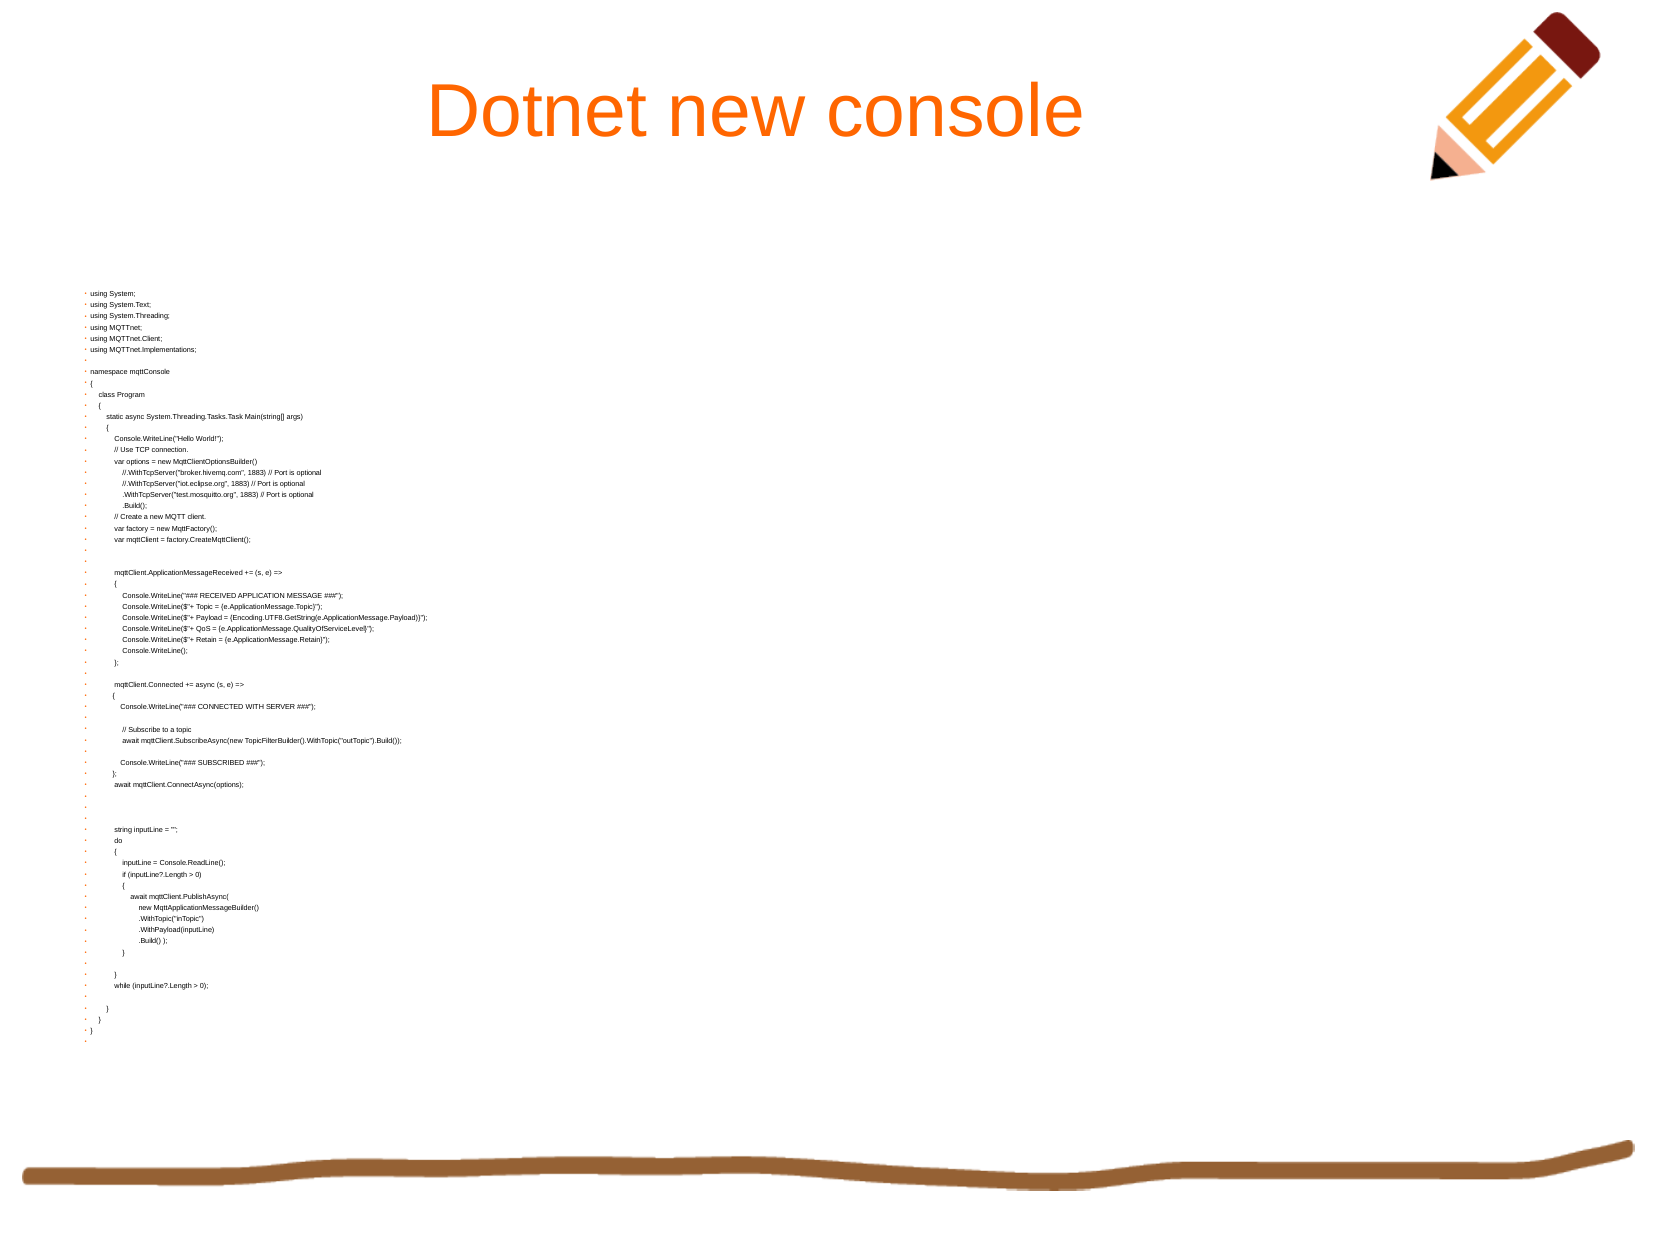

# Dotnet new console
using System;
using System.Text;
using System.Threading;
using MQTTnet;
using MQTTnet.Client;
using MQTTnet.Implementations;
namespace mqttConsole
{
 class Program
 {
 static async System.Threading.Tasks.Task Main(string[] args)
 {
 Console.WriteLine("Hello World!");
 // Use TCP connection.
 var options = new MqttClientOptionsBuilder()
 //.WithTcpServer("broker.hivemq.com", 1883) // Port is optional
 //.WithTcpServer("iot.eclipse.org", 1883) // Port is optional
 .WithTcpServer("test.mosquitto.org", 1883) // Port is optional
 .Build();
 // Create a new MQTT client.
 var factory = new MqttFactory();
 var mqttClient = factory.CreateMqttClient();
 mqttClient.ApplicationMessageReceived += (s, e) =>
 {
 Console.WriteLine("### RECEIVED APPLICATION MESSAGE ###");
 Console.WriteLine($"+ Topic = {e.ApplicationMessage.Topic}");
 Console.WriteLine($"+ Payload = {Encoding.UTF8.GetString(e.ApplicationMessage.Payload)}");
 Console.WriteLine($"+ QoS = {e.ApplicationMessage.QualityOfServiceLevel}");
 Console.WriteLine($"+ Retain = {e.ApplicationMessage.Retain}");
 Console.WriteLine();
 };
 mqttClient.Connected += async (s, e) =>
 {
 Console.WriteLine("### CONNECTED WITH SERVER ###");
 // Subscribe to a topic
 await mqttClient.SubscribeAsync(new TopicFilterBuilder().WithTopic("outTopic").Build());
 Console.WriteLine("### SUBSCRIBED ###");
 };
 await mqttClient.ConnectAsync(options);
 string inputLine = "";
 do
 {
 inputLine = Console.ReadLine();
 if (inputLine?.Length > 0)
 {
 await mqttClient.PublishAsync(
 new MqttApplicationMessageBuilder()
 .WithTopic("inTopic")
 .WithPayload(inputLine)
 .Build() );
 }
 }
 while (inputLine?.Length > 0);
 }
 }
}